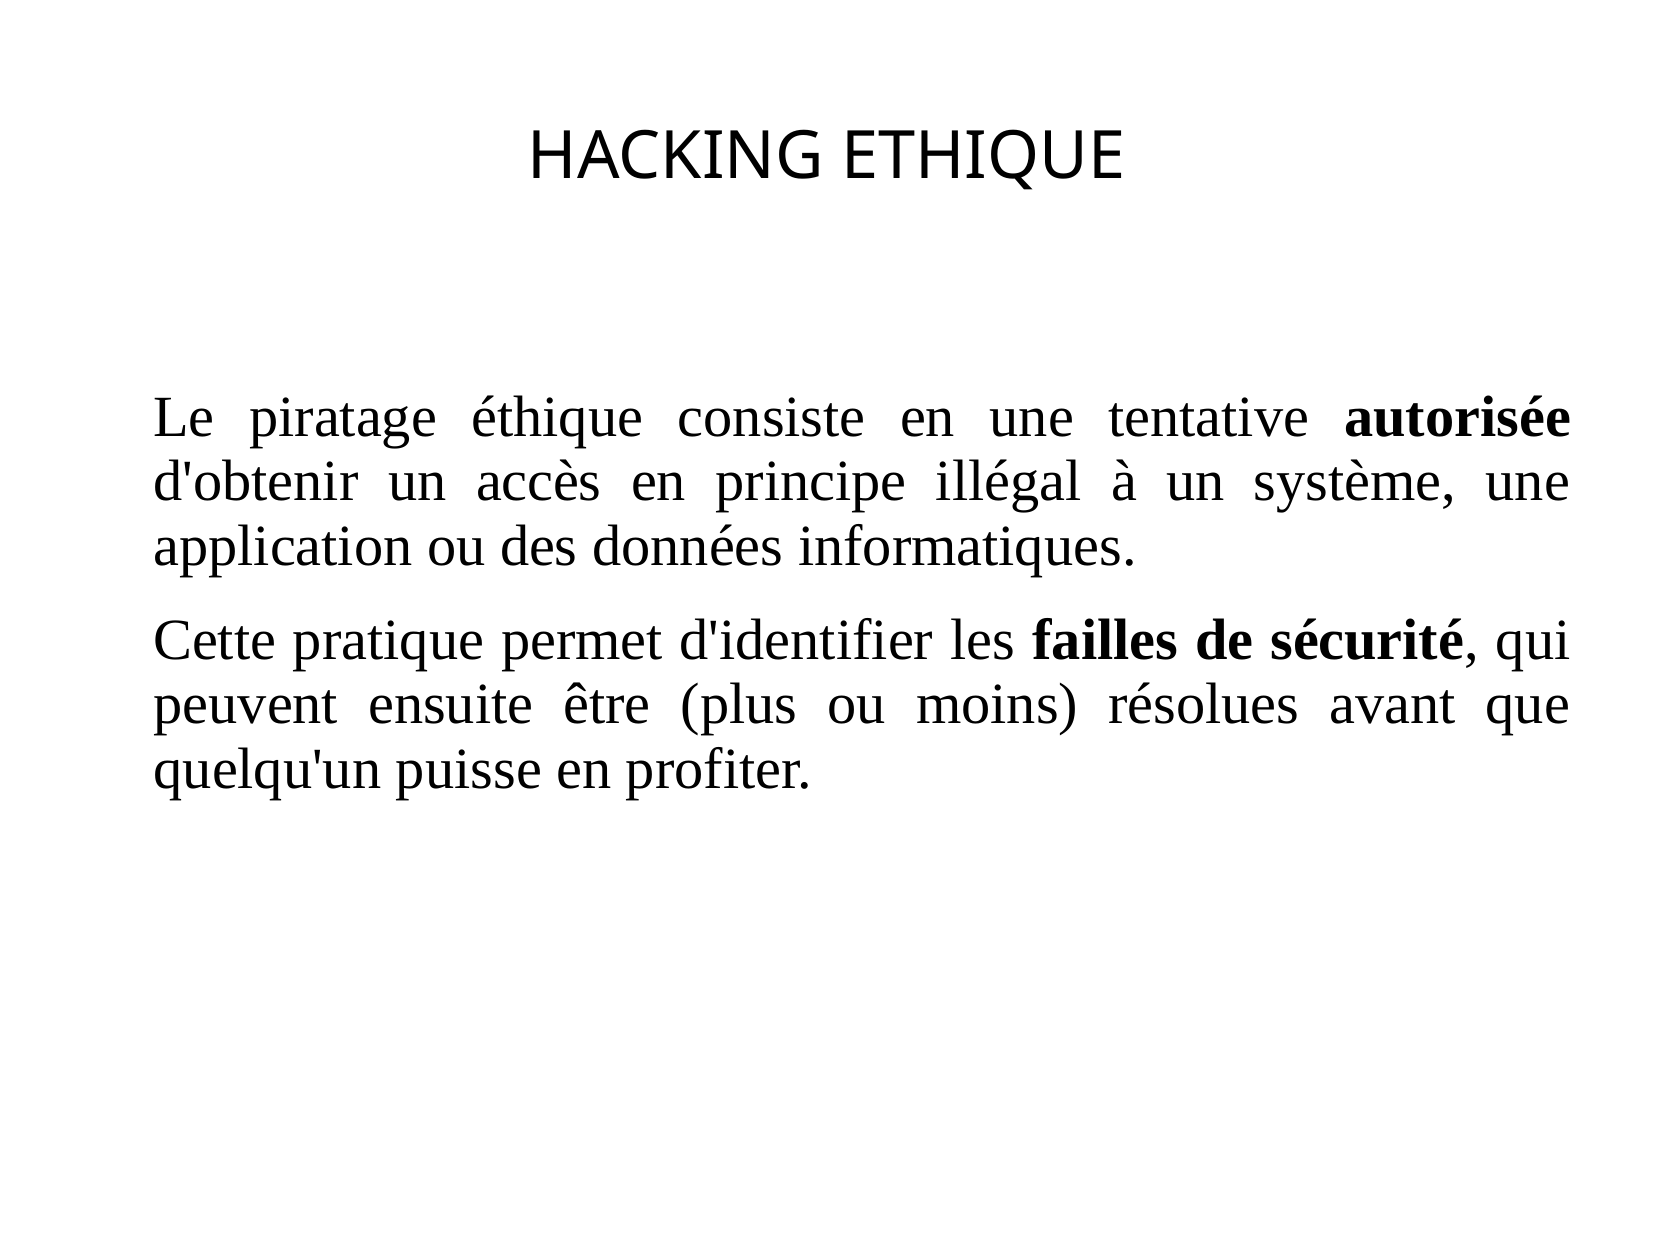

# HACKING ETHIQUE
Le piratage éthique consiste en une tentative autorisée d'obtenir un accès en principe illégal à un système, une application ou des données informatiques.
Cette pratique permet d'identifier les failles de sécurité, qui peuvent ensuite être (plus ou moins) résolues avant que quelqu'un puisse en profiter.